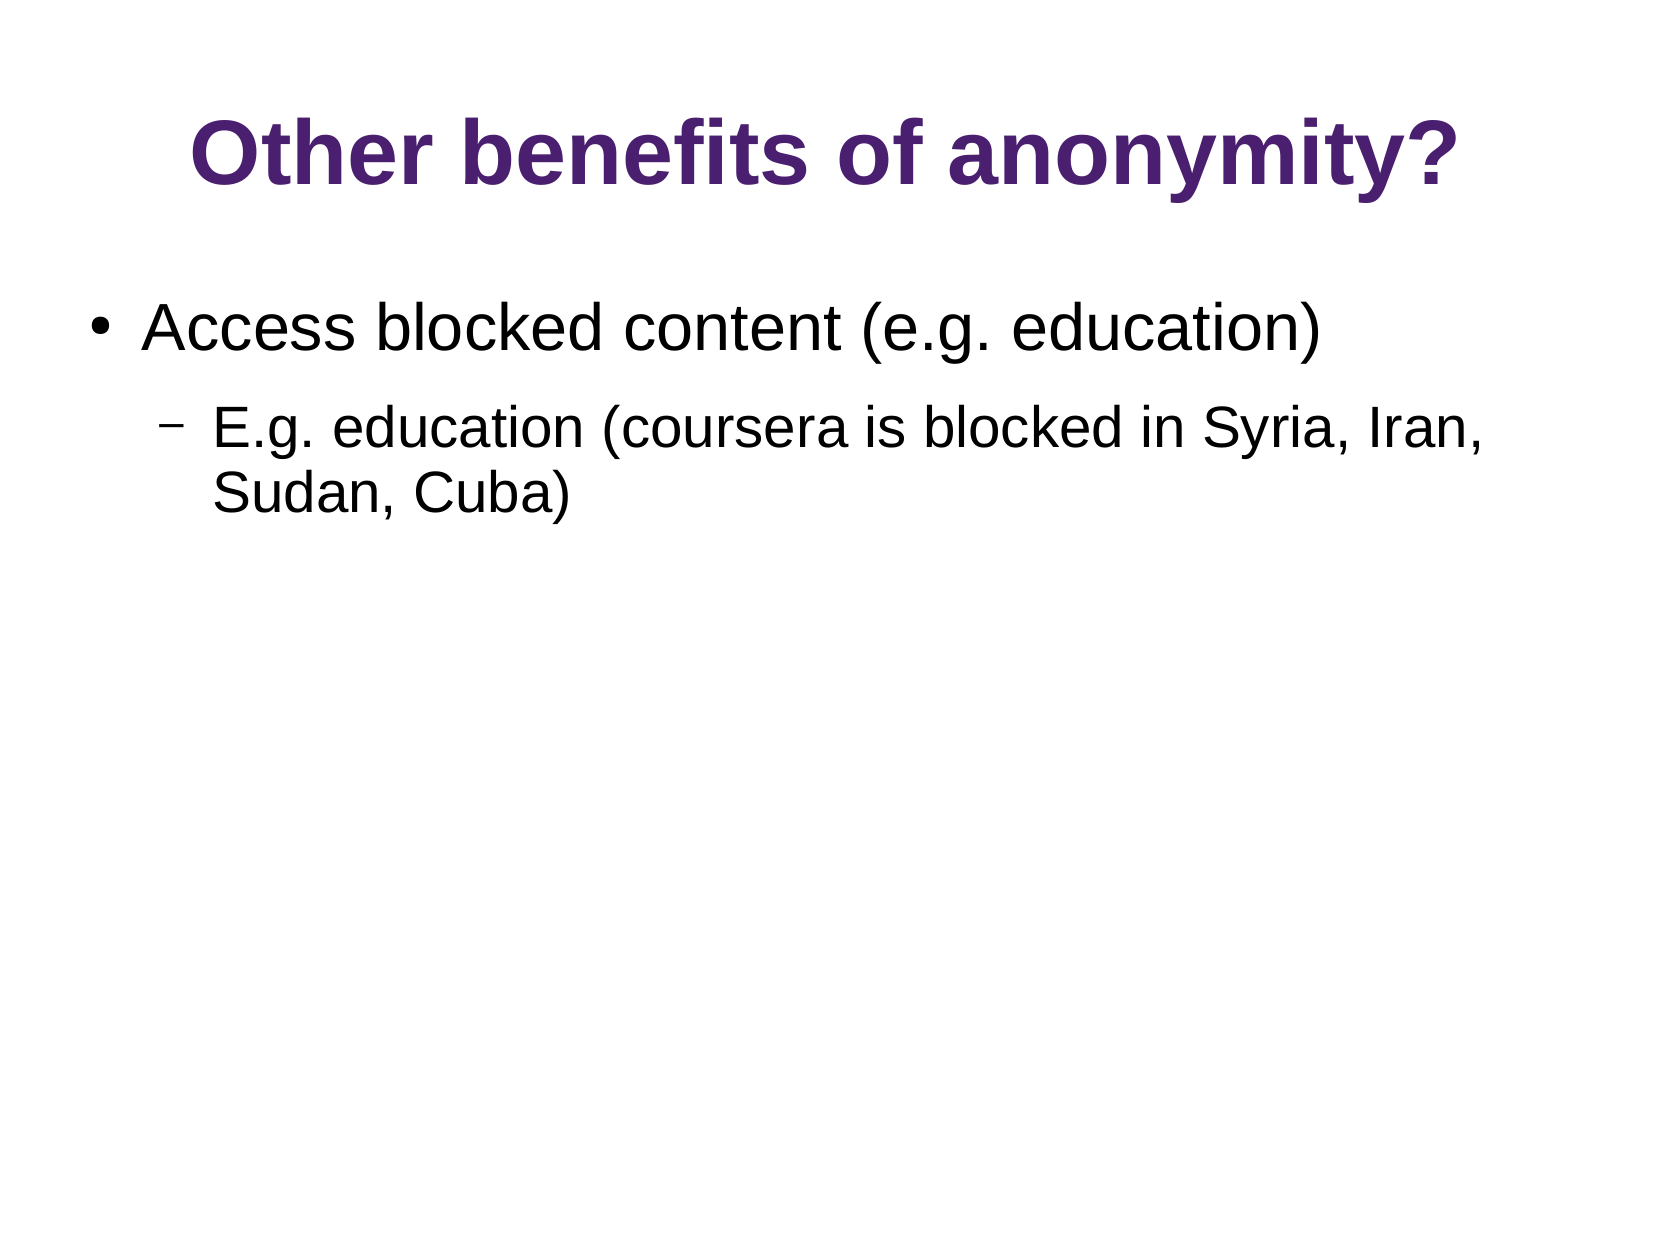

# Other benefits of anonymity?
Access blocked content (e.g. education)
E.g. education (coursera is blocked in Syria, Iran, Sudan, Cuba)